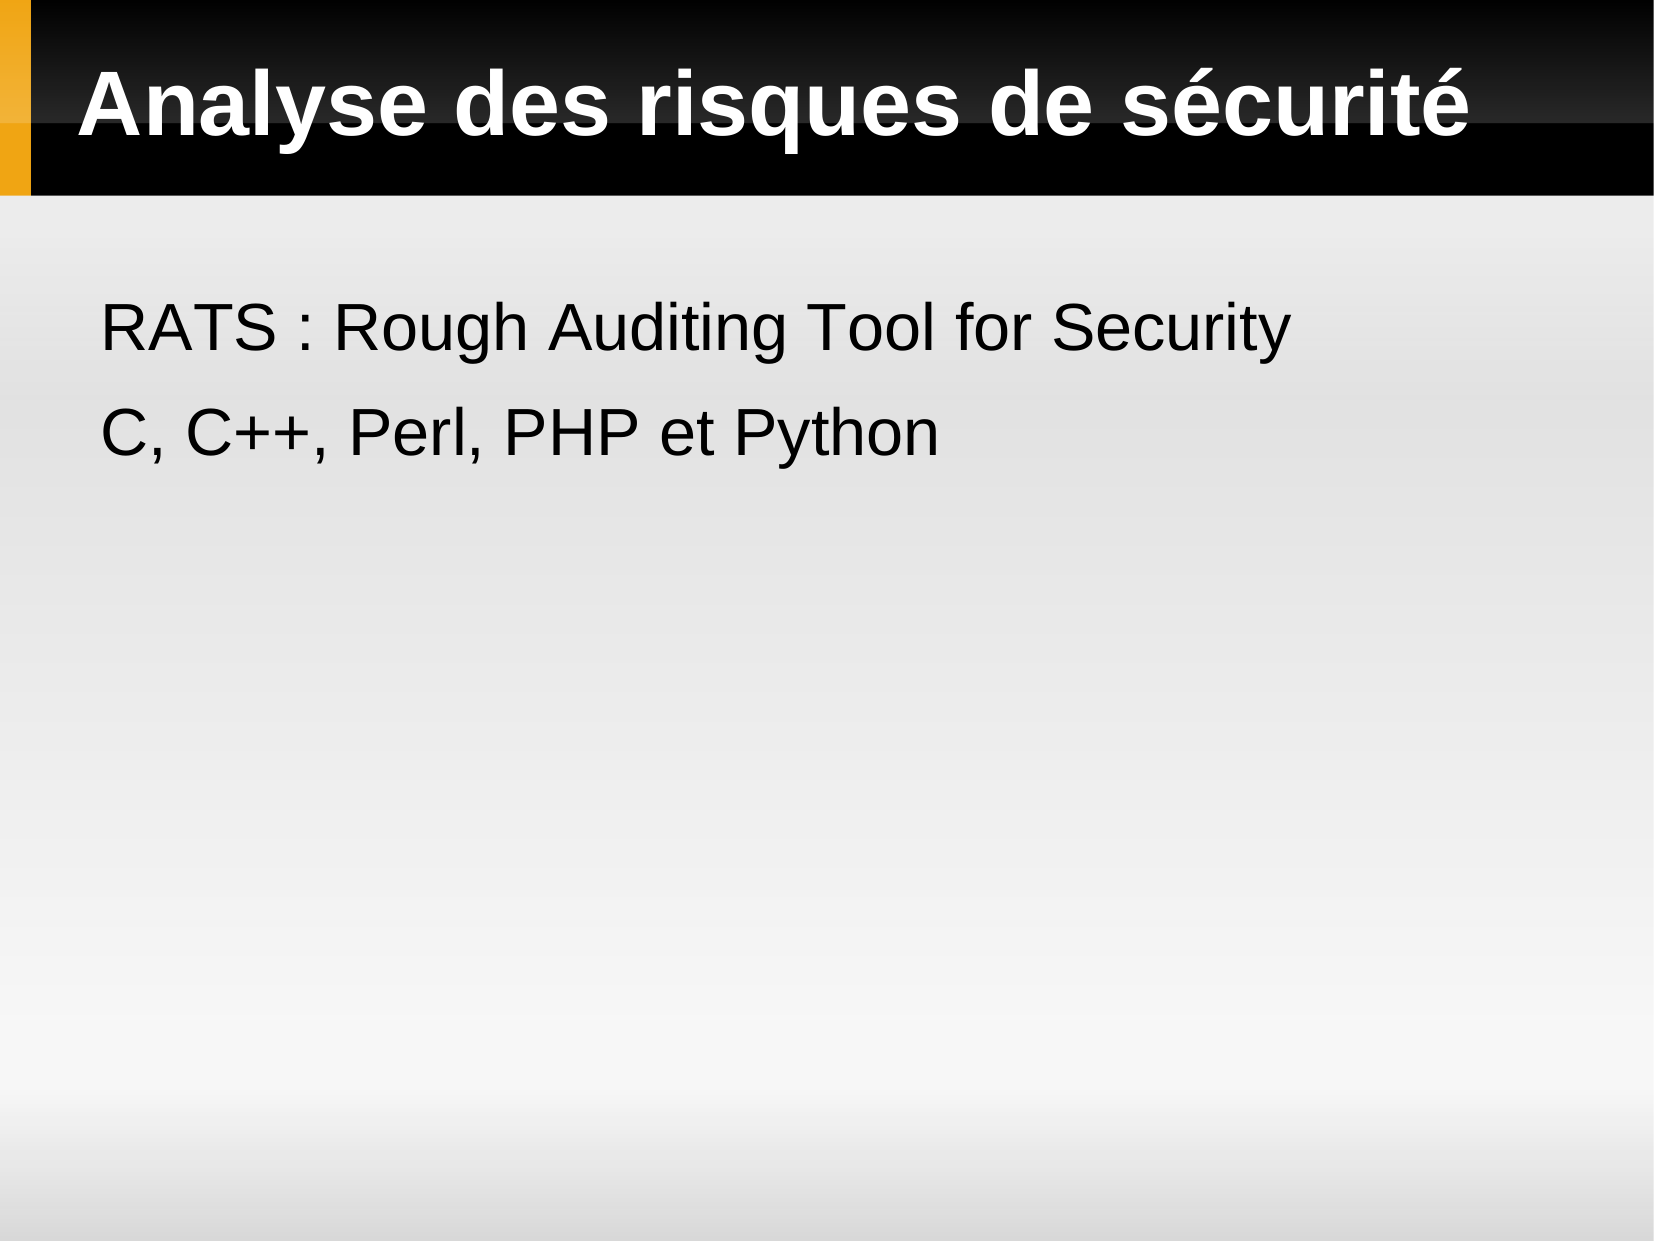

# Analyse des risques de sécurité
RATS : Rough Auditing Tool for Security
C, C++, Perl, PHP et Python